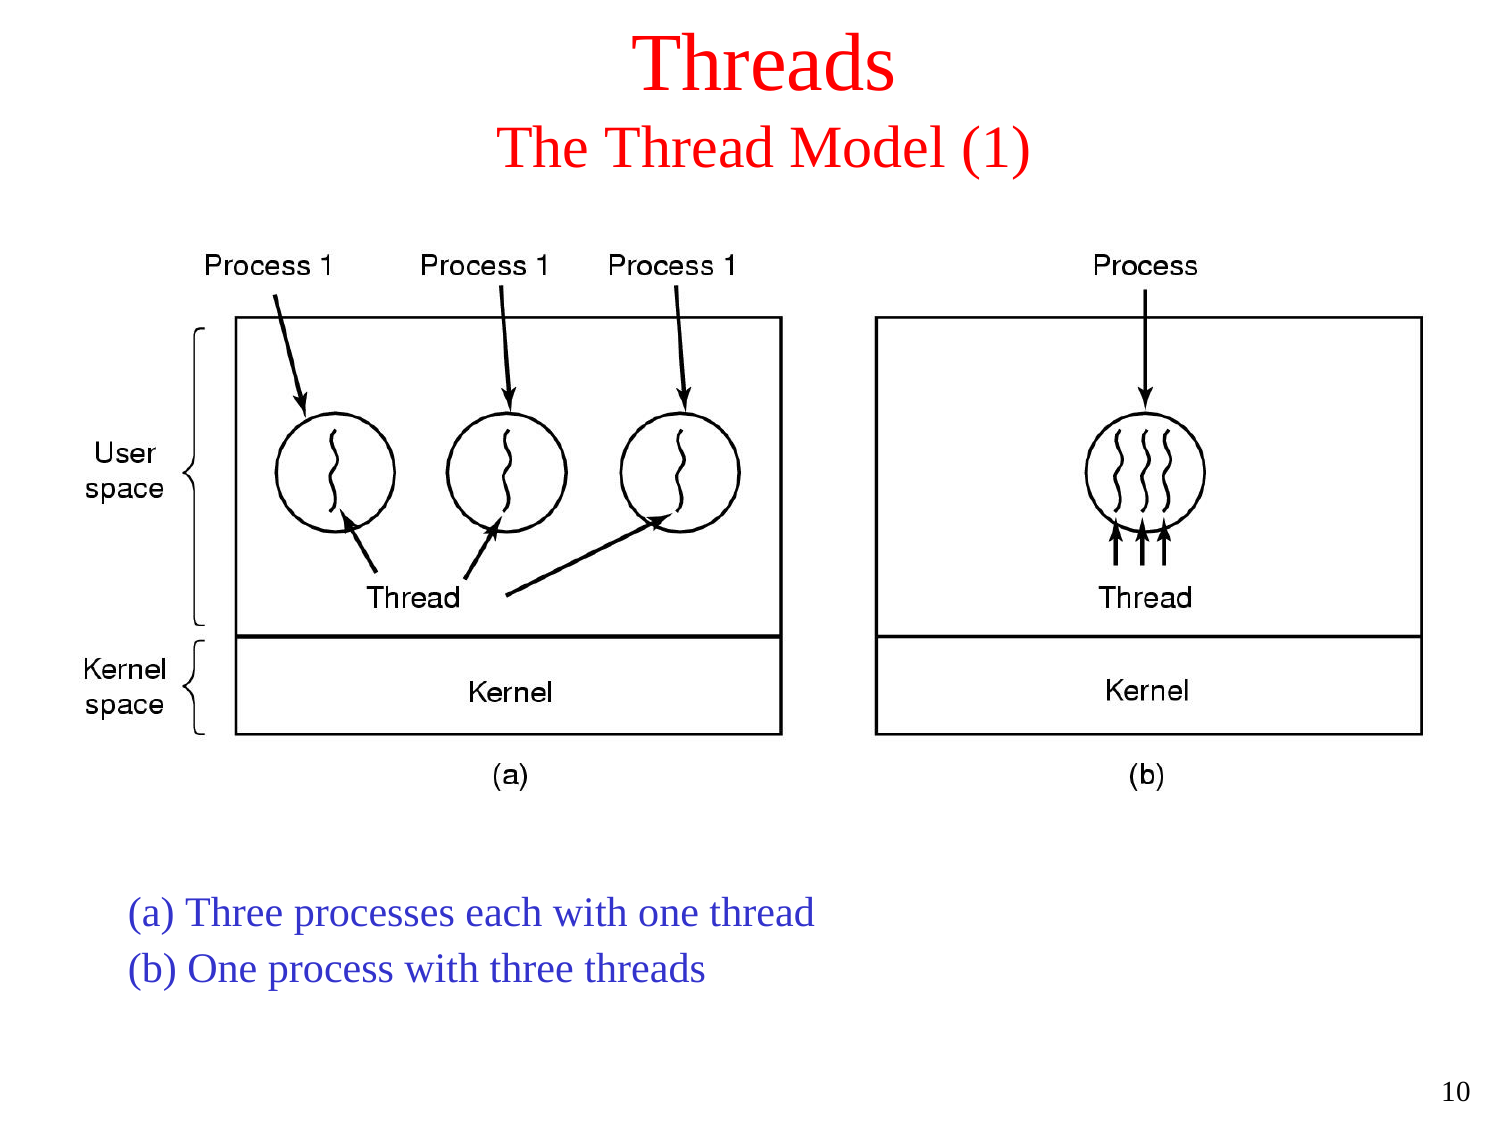

Threads
The Thread Model (1)
(a) Three processes each with one thread
(b) One process with three threads